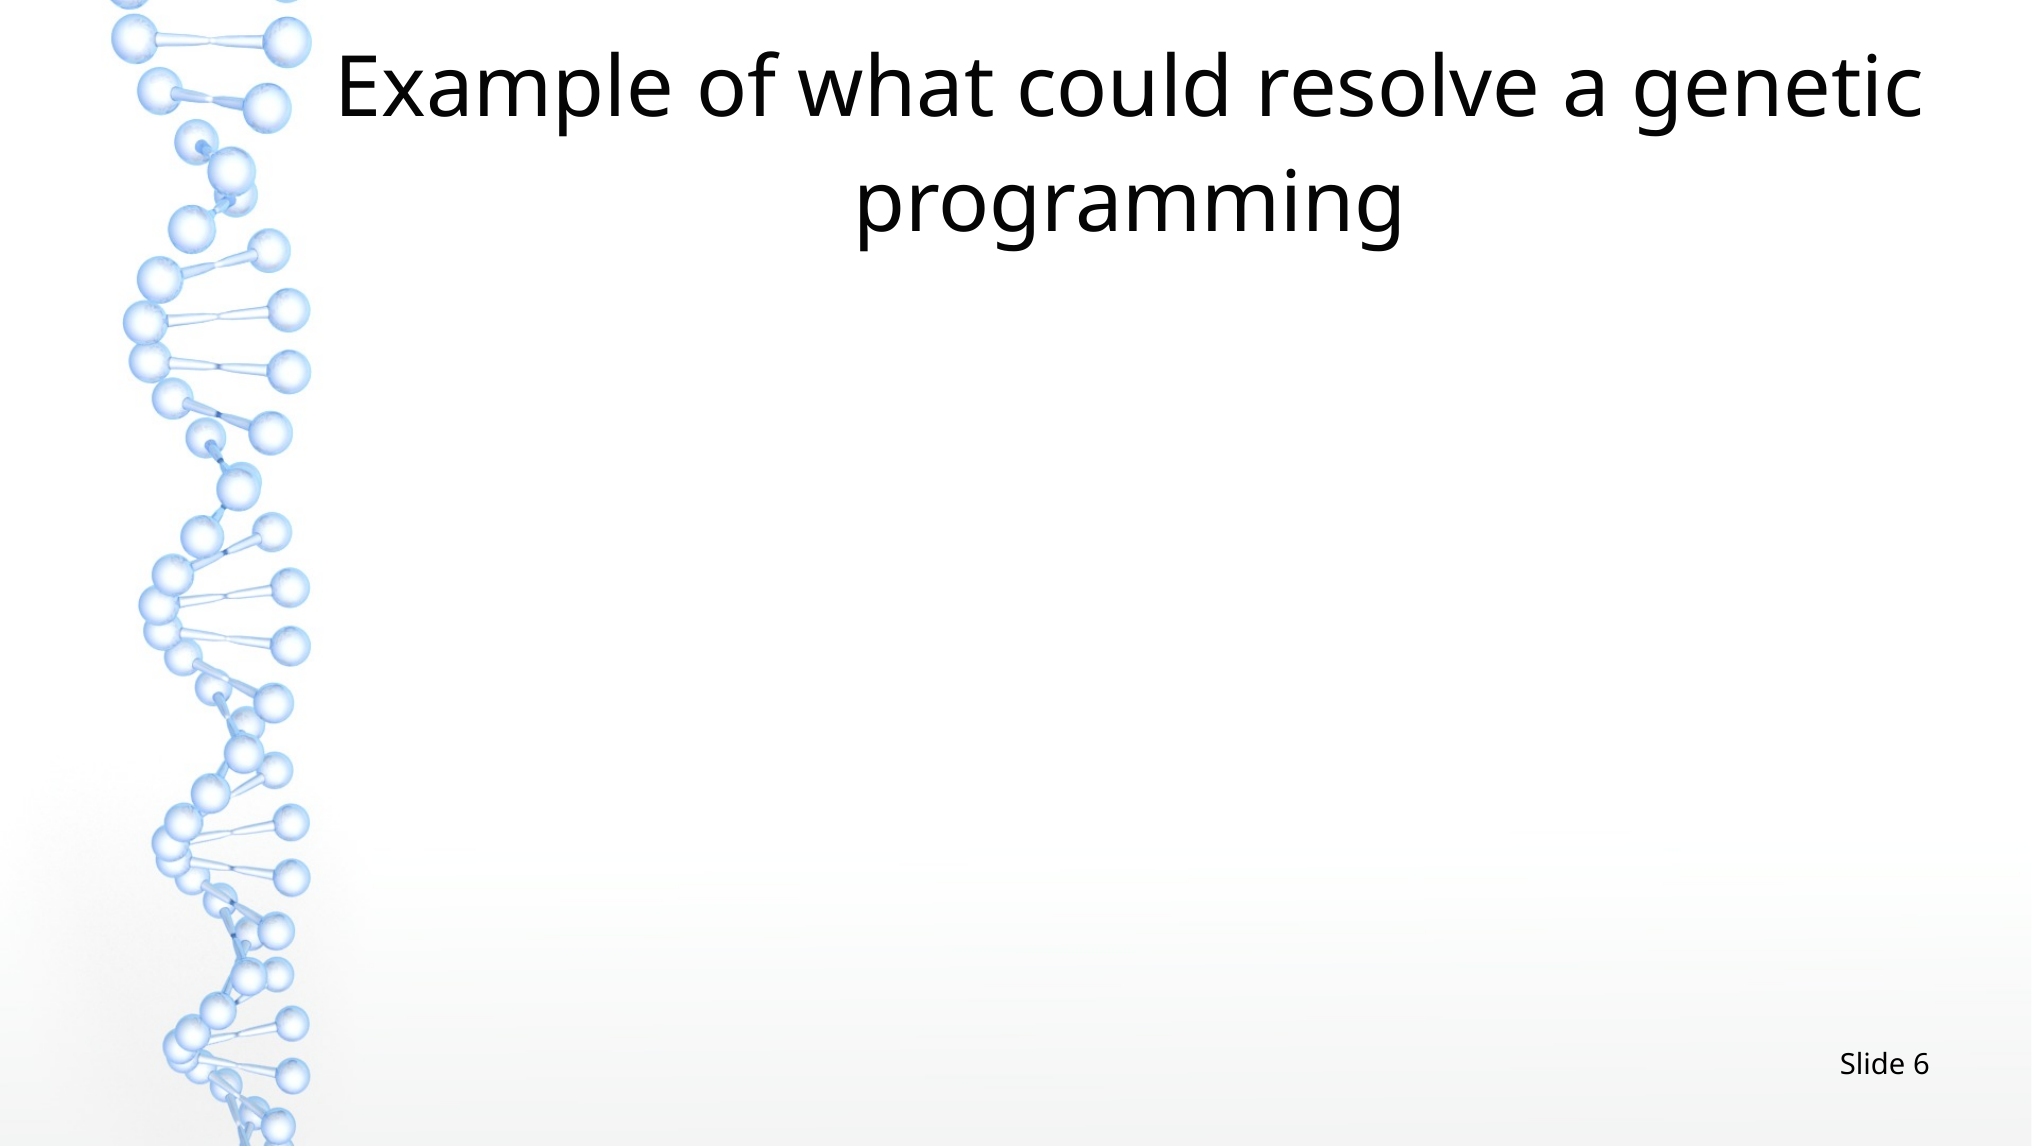

# Example of what could resolve a genetic programming
6